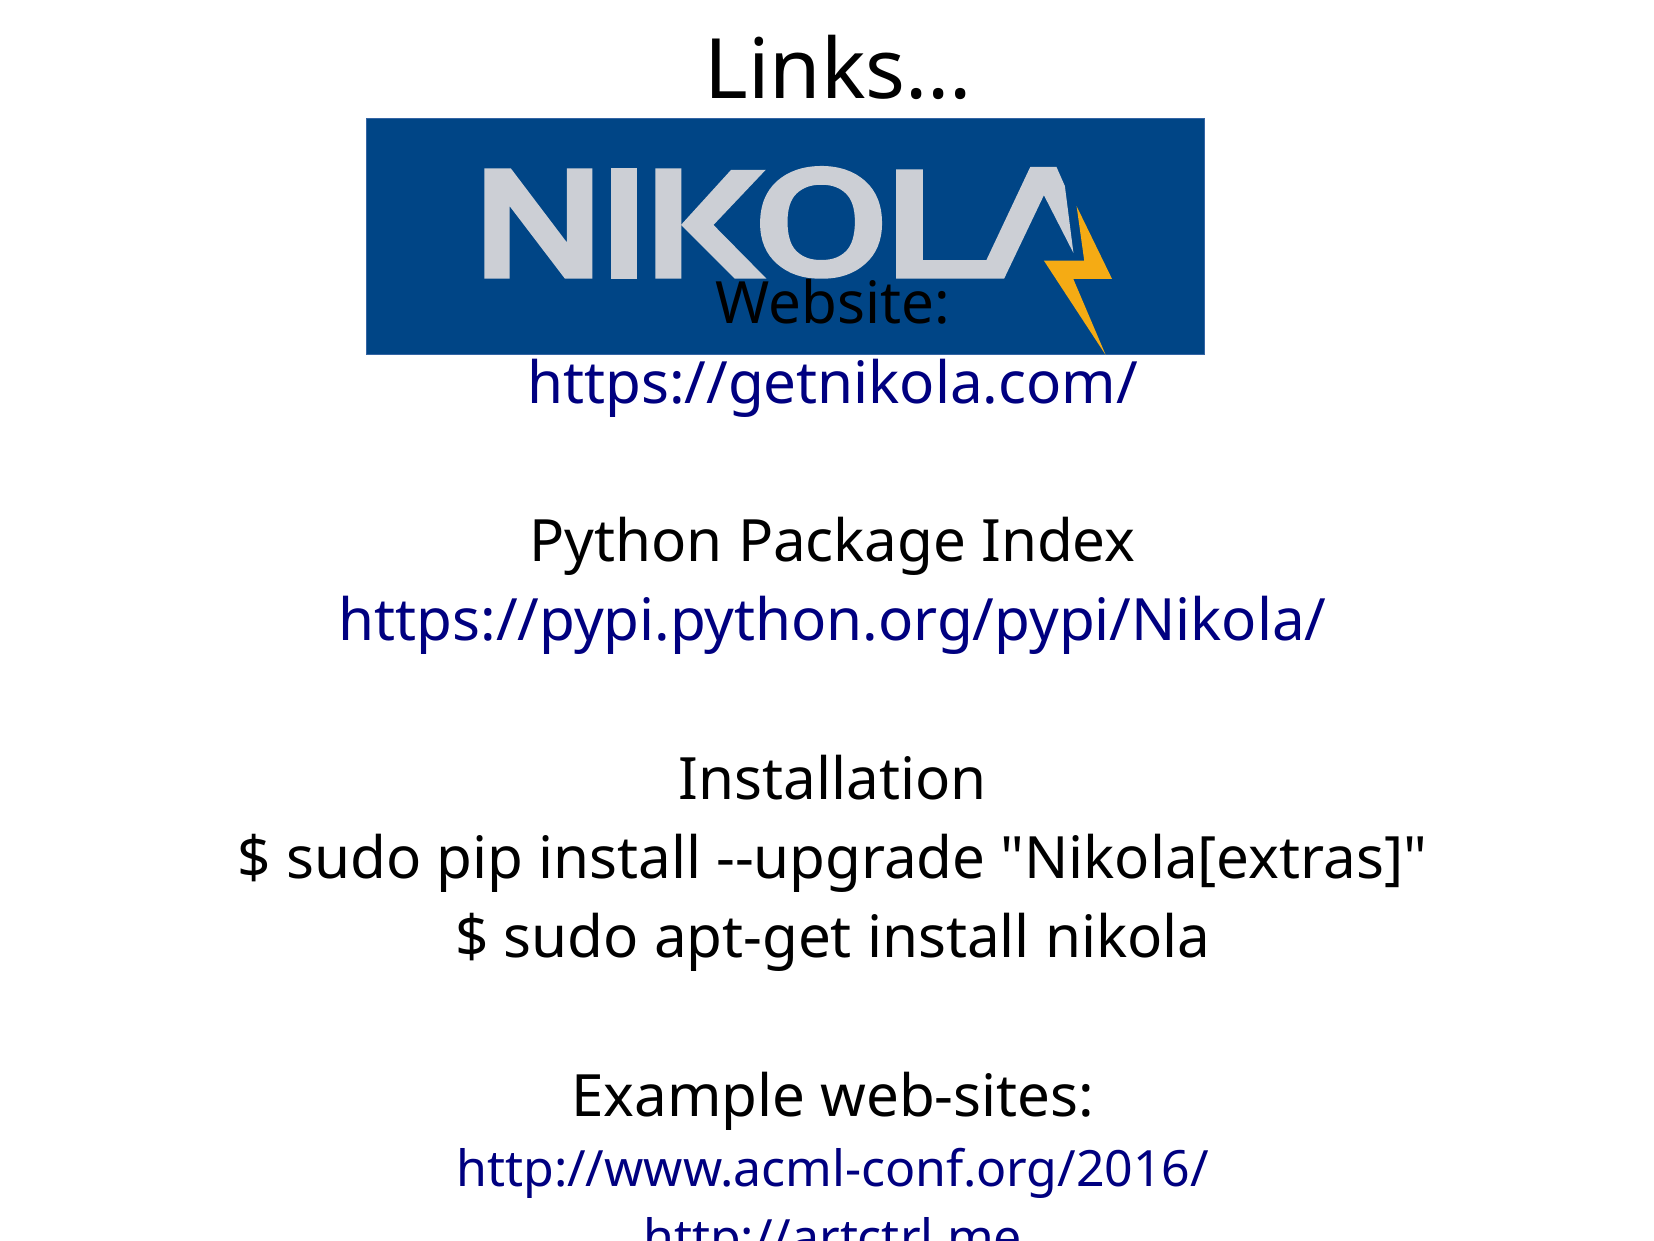

# Links...
Website:
https://getnikola.com/
Python Package Index
https://pypi.python.org/pypi/Nikola/
Installation
$ sudo pip install --upgrade "Nikola[extras]"
$ sudo apt-get install nikola
Example web-sites:
http://www.acml-conf.org/2016/
http://artctrl.me